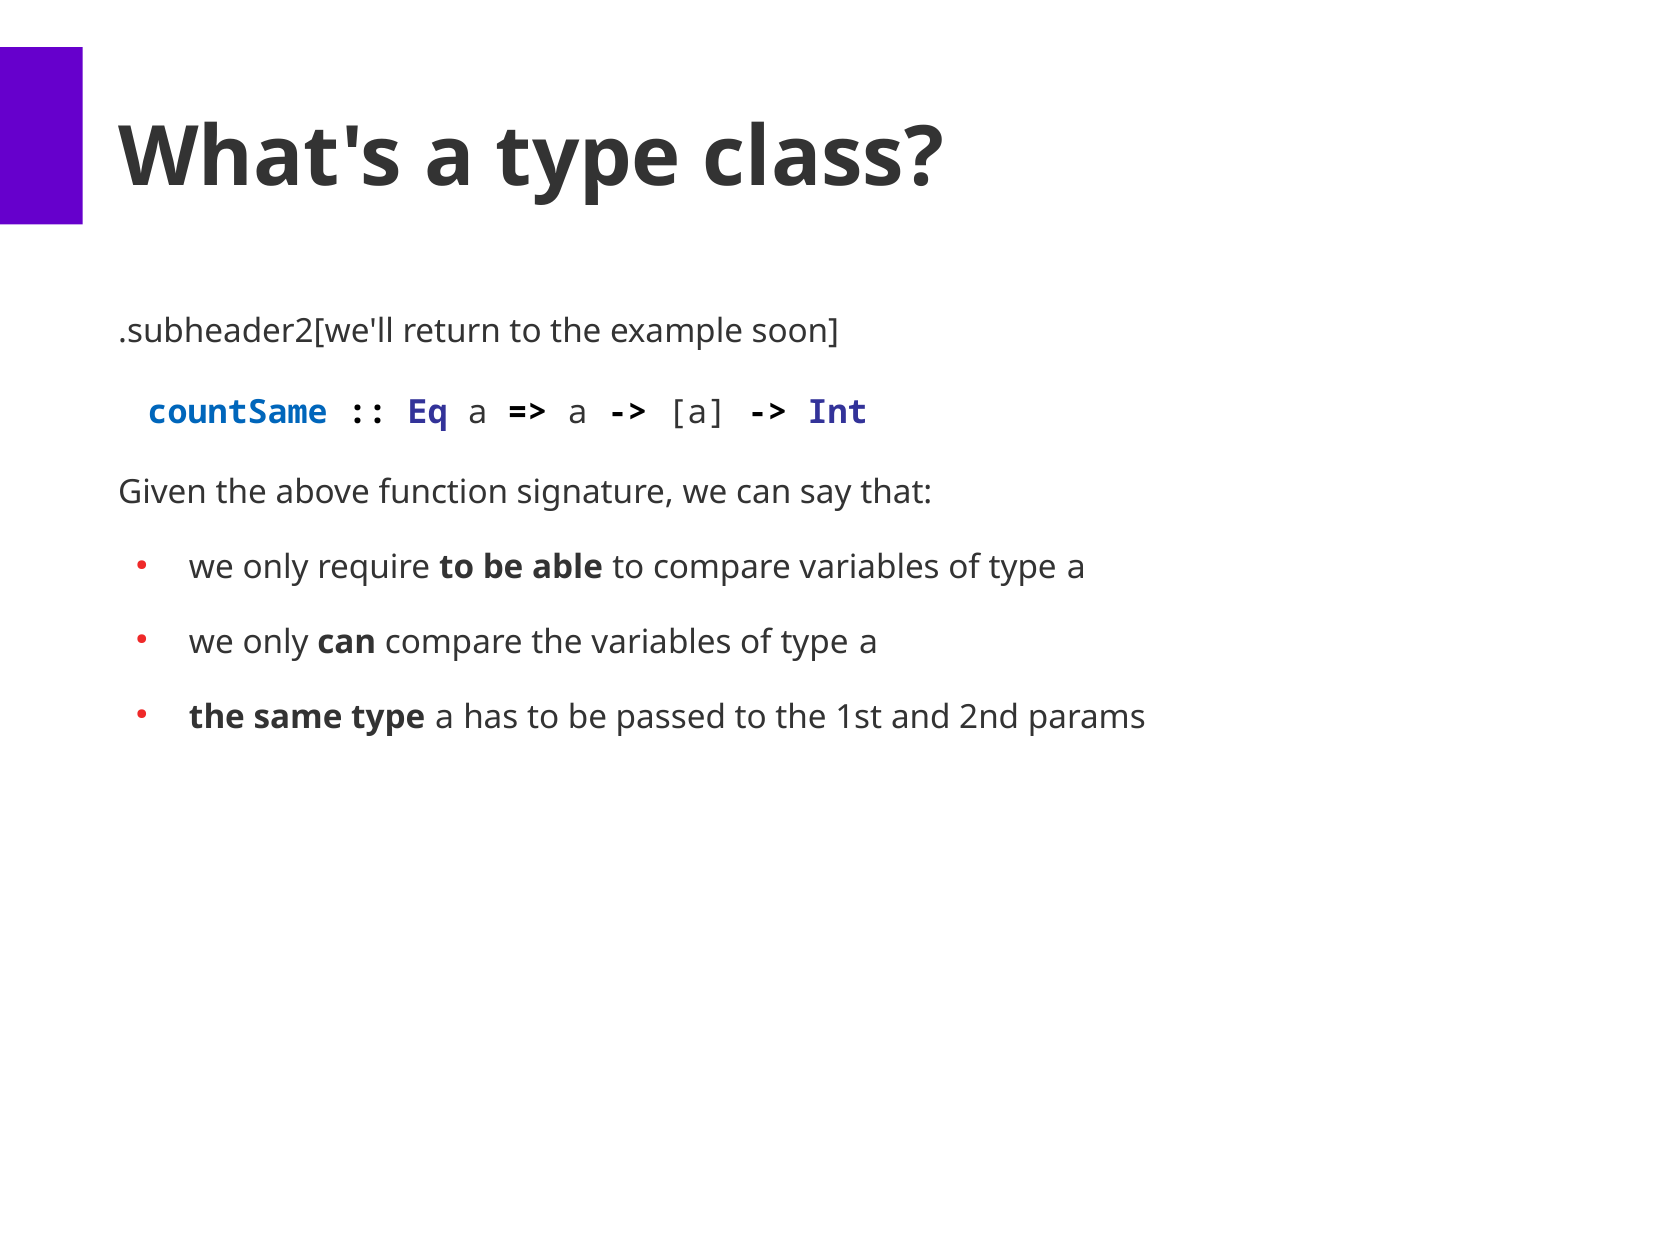

# What's a type class?
.subheader2[we'll return to the example soon]
countSame :: Eq a => a -> [a] -> Int
Given the above function signature, we can say that:
we only require to be able to compare variables of type a
we only can compare the variables of type a
the same type a has to be passed to the 1st and 2nd params